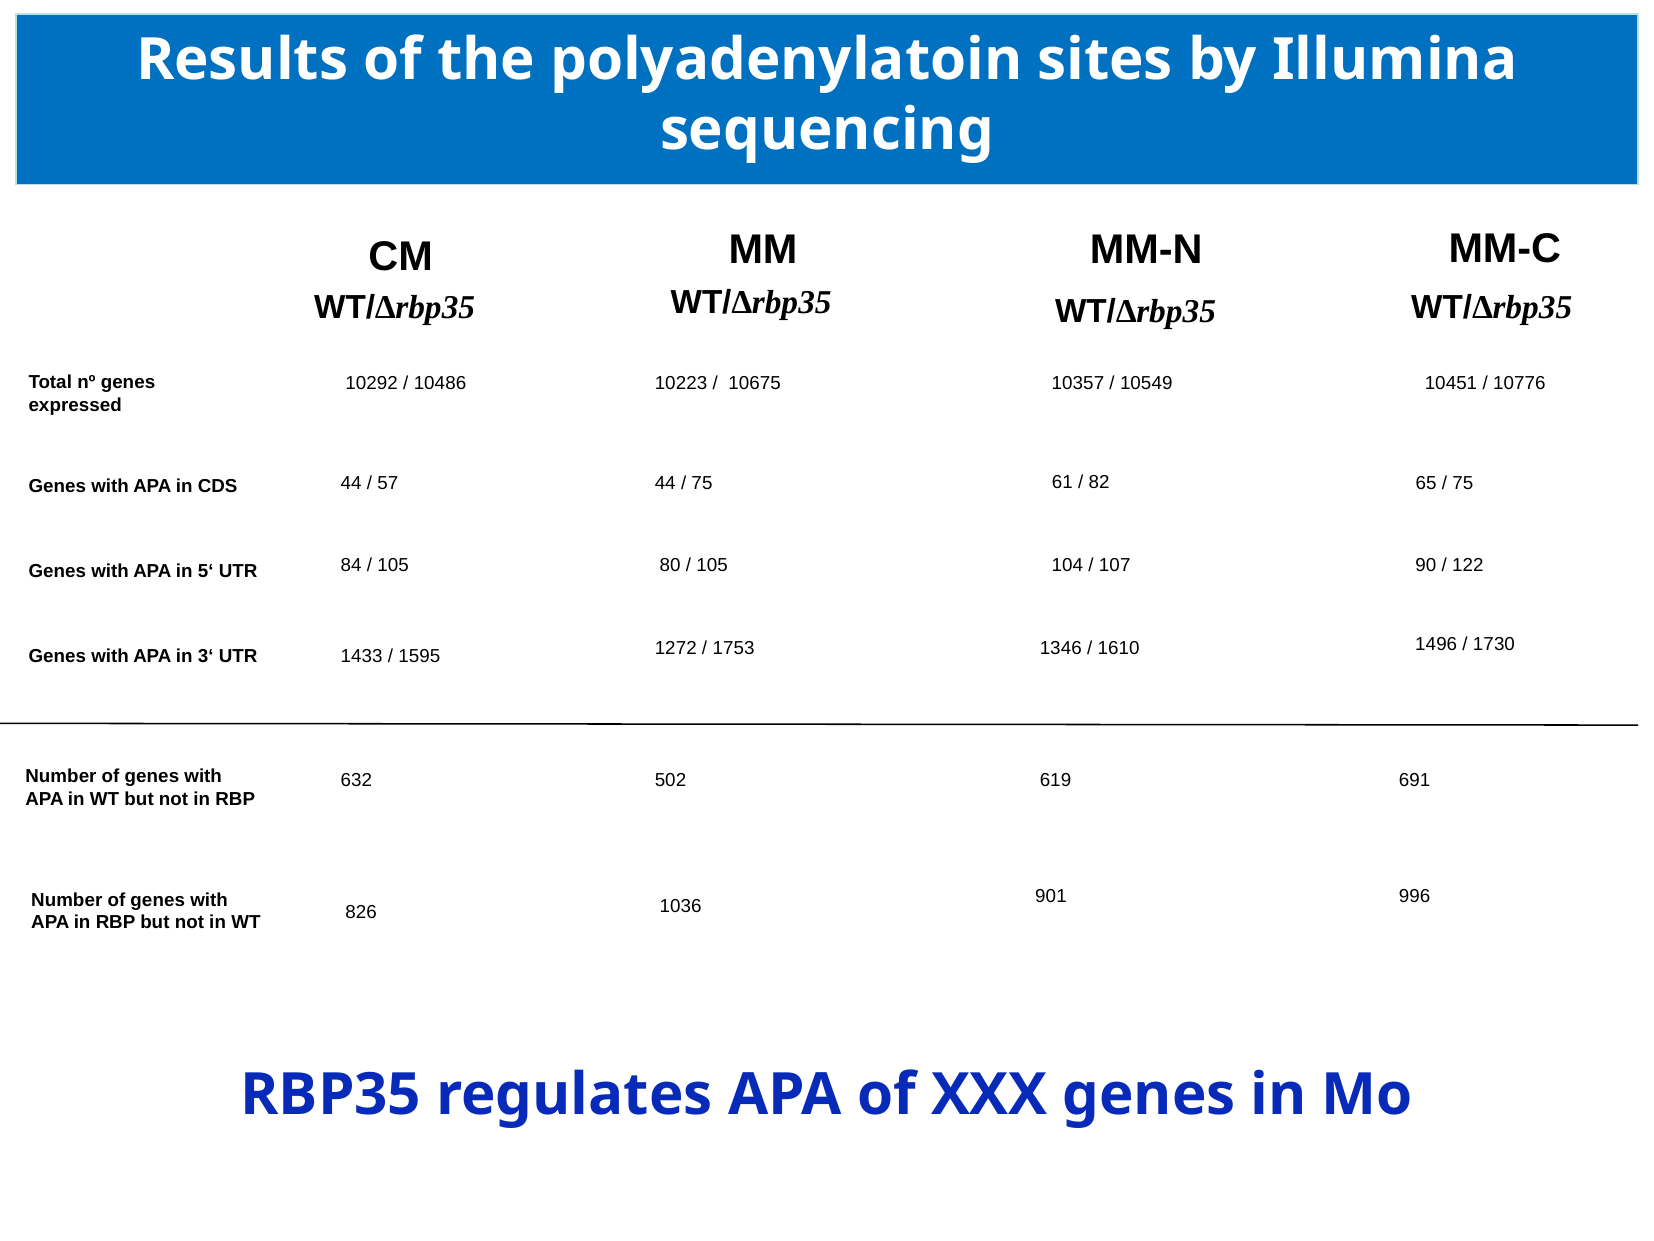

Results of the polyadenylatoin sites by Illumina sequencing
MM-C
MM
MM-N
CM
WT/∆rbp35
WT/∆rbp35
WT/∆rbp35
WT/∆rbp35
Total nº genes expressed
10357 / 10549
10292 / 10486
10223 / 10675
10451 / 10776
61 / 82
44 / 57
44 / 75
65 / 75
Genes with APA in CDS
84 / 105
80 / 105
104 / 107
90 / 122
Genes with APA in 5‘ UTR
1496 / 1730
1272 / 1753
1346 / 1610
Genes with APA in 3‘ UTR
1433 / 1595
Number of genes with APA in WT but not in RBP
632
502
619
691
996
901
Number of genes with APA in RBP but not in WT
1036
826
RBP35 regulates APA of XXX genes in Mo